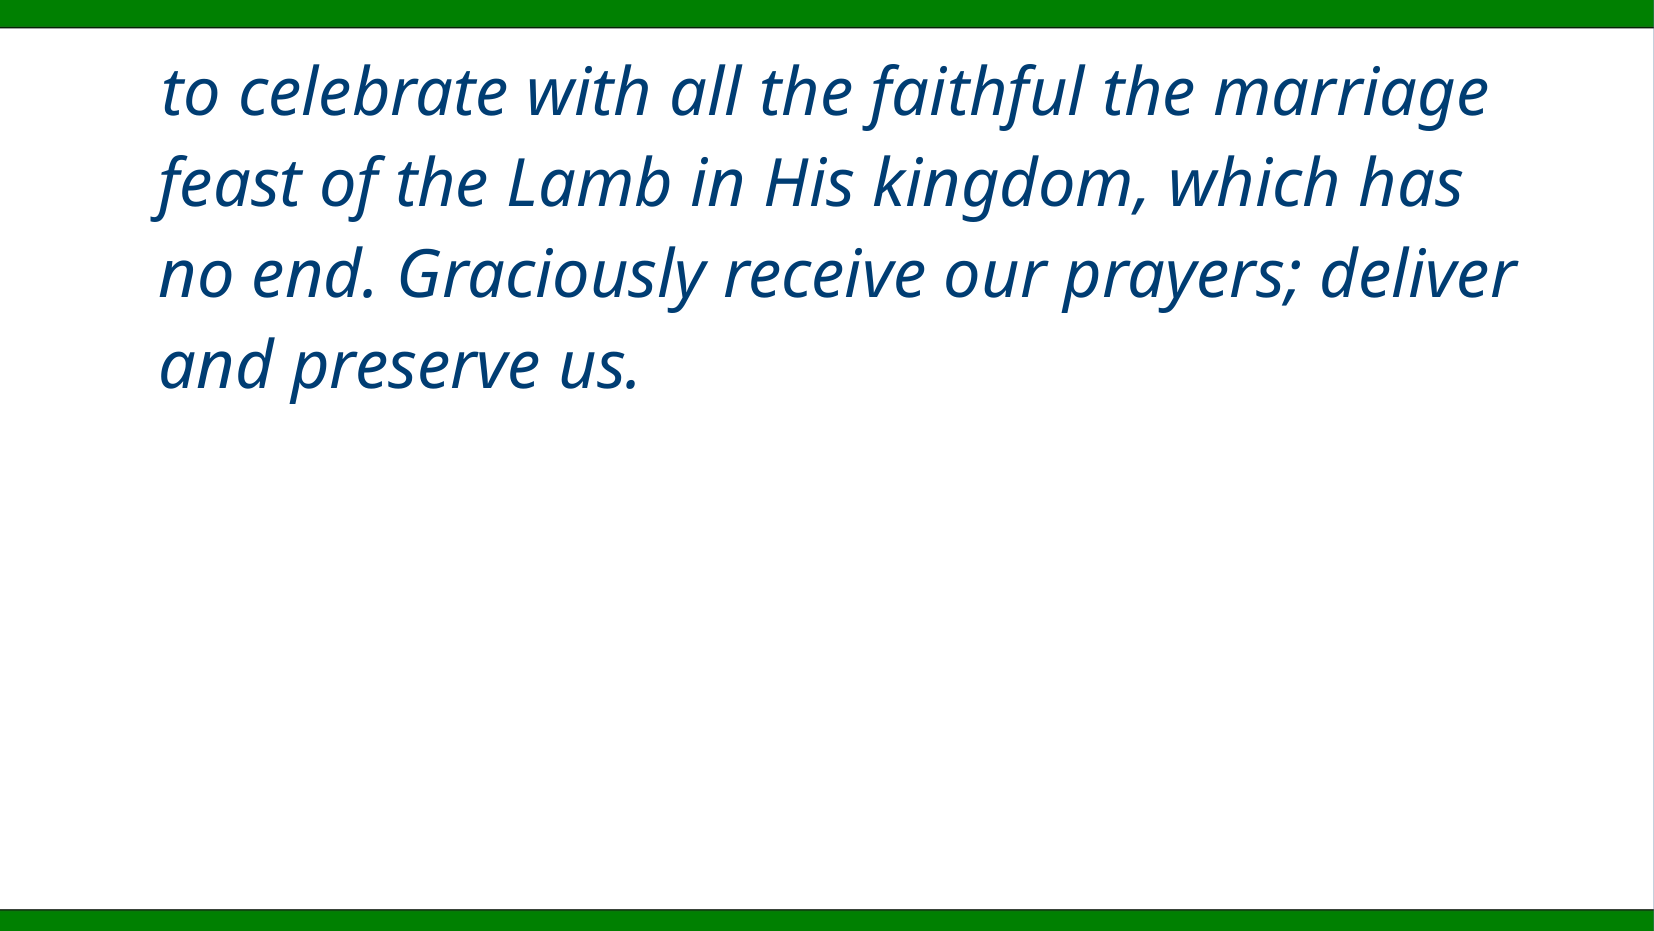

to celebrate with all the faithful the marriage
 feast of the Lamb in His kingdom, which has
 no end. Graciously receive our prayers; deliver
 and preserve us.